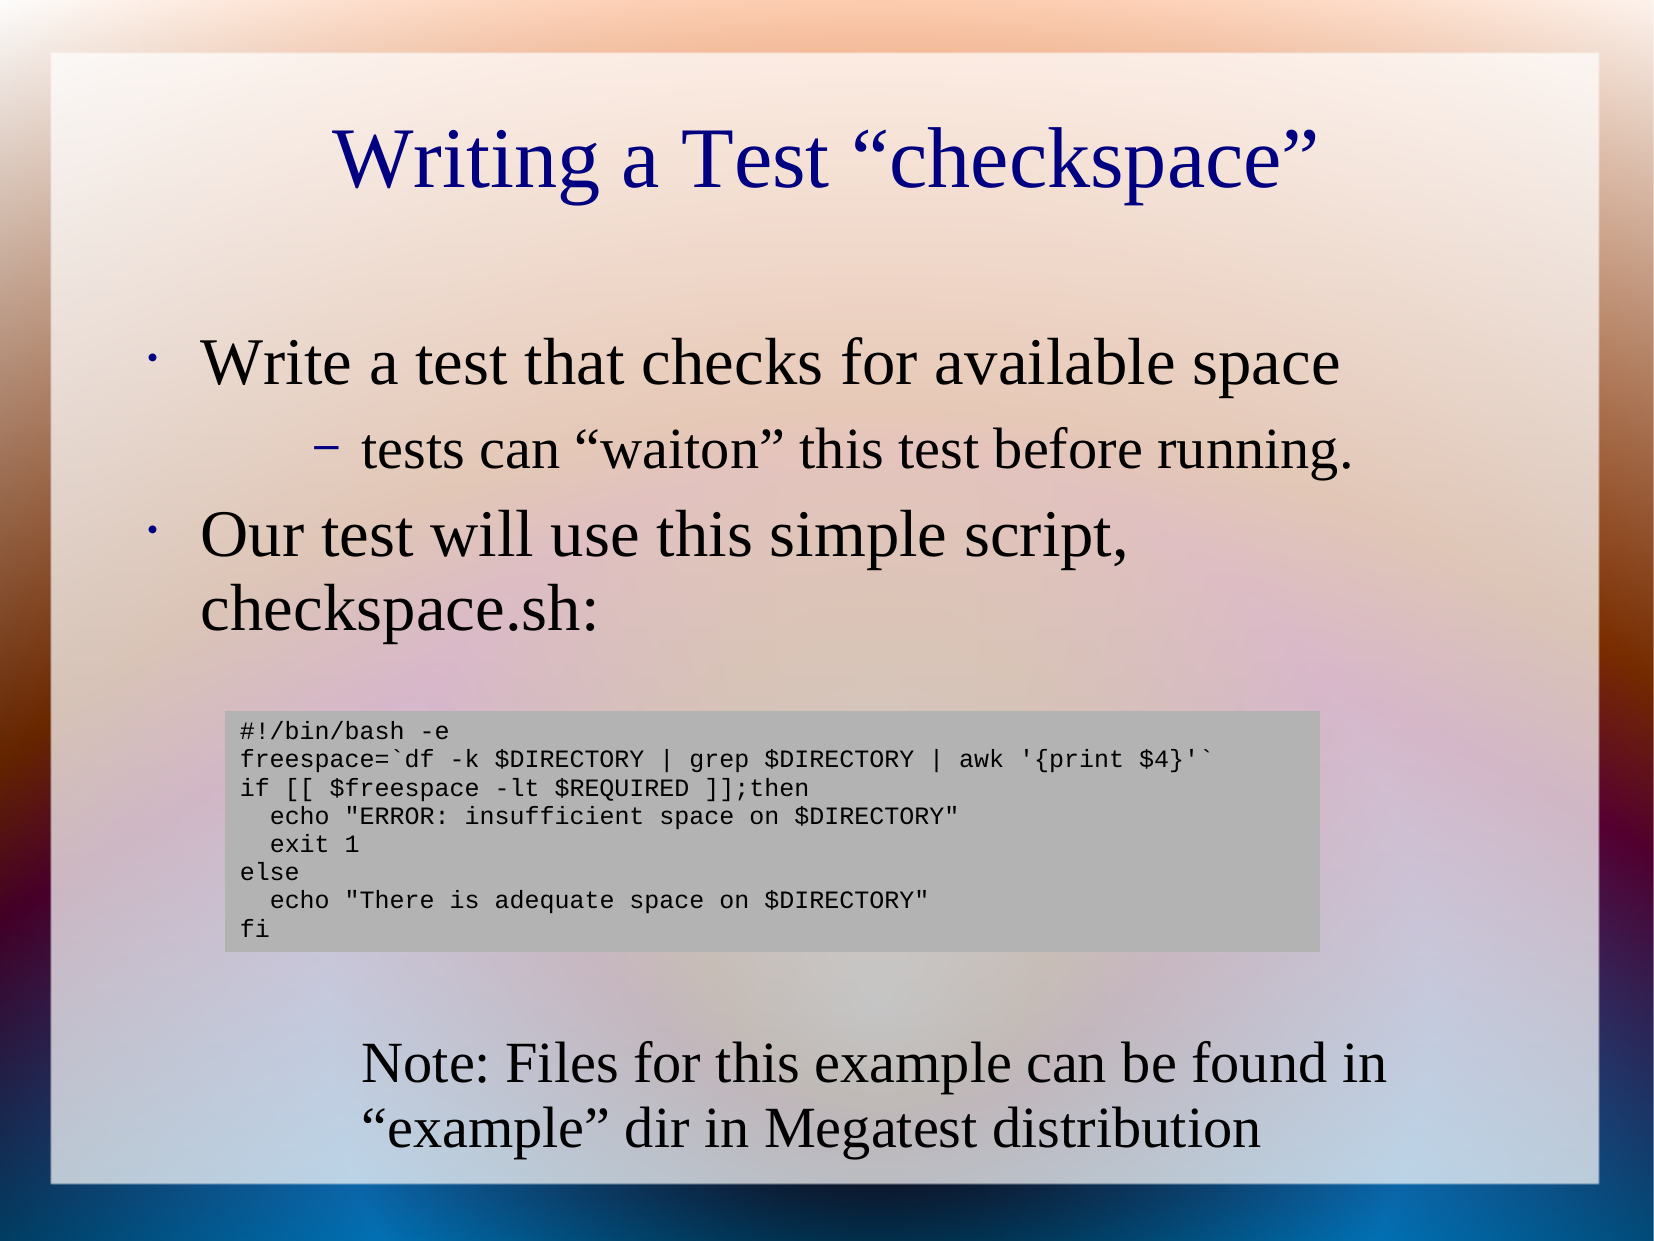

# Writing a Test “checkspace”
Write a test that checks for available space
tests can “waiton” this test before running.
Our test will use this simple script, checkspace.sh:
Note: Files for this example can be found in “example” dir in Megatest distribution
| #!/bin/bash -e freespace=`df -k $DIRECTORY | grep $DIRECTORY | awk '{print $4}'` if [[ $freespace -lt $REQUIRED ]];then echo "ERROR: insufficient space on $DIRECTORY" exit 1 else echo "There is adequate space on $DIRECTORY" fi |
| --- |